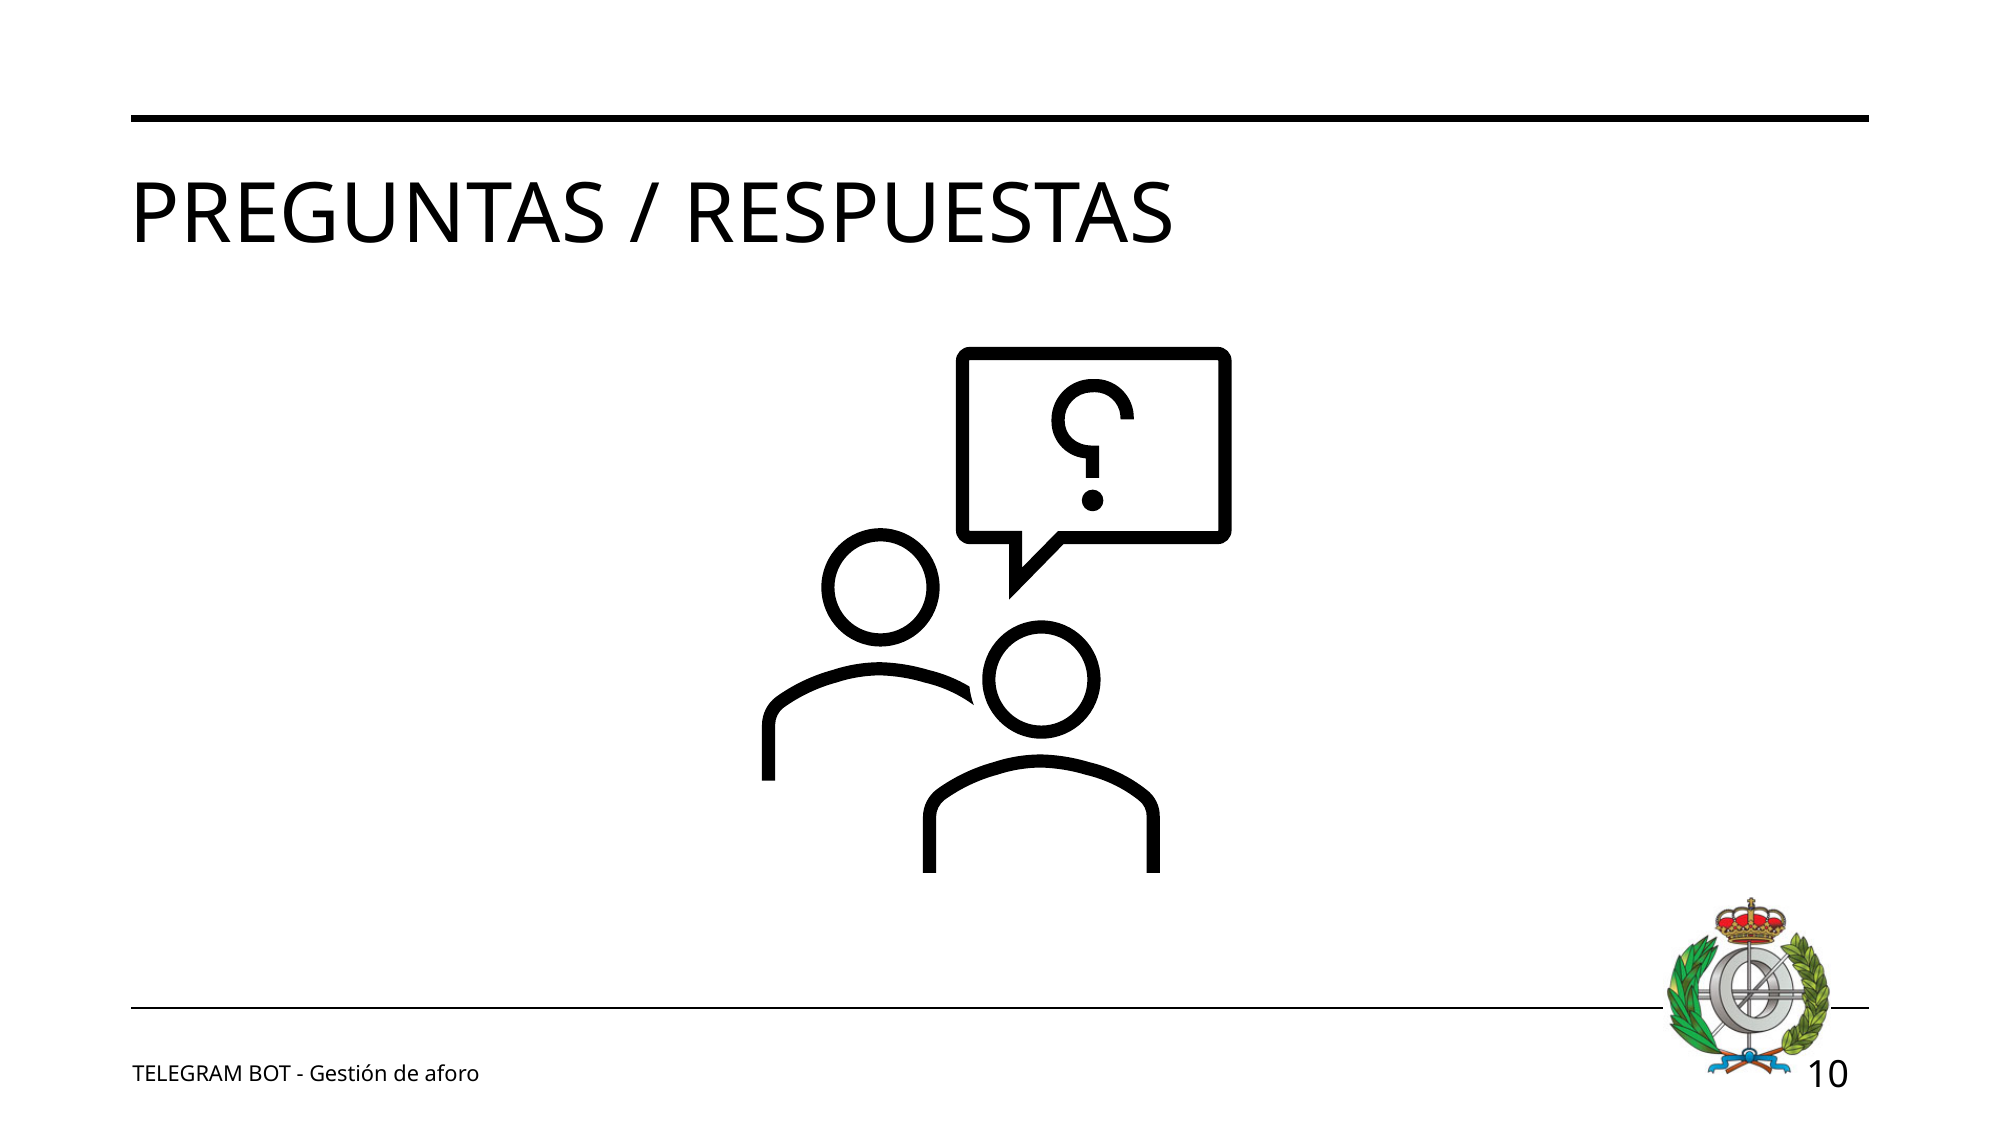

# Preguntas / Respuestas
TELEGRAM BOT - Gestión de aforo